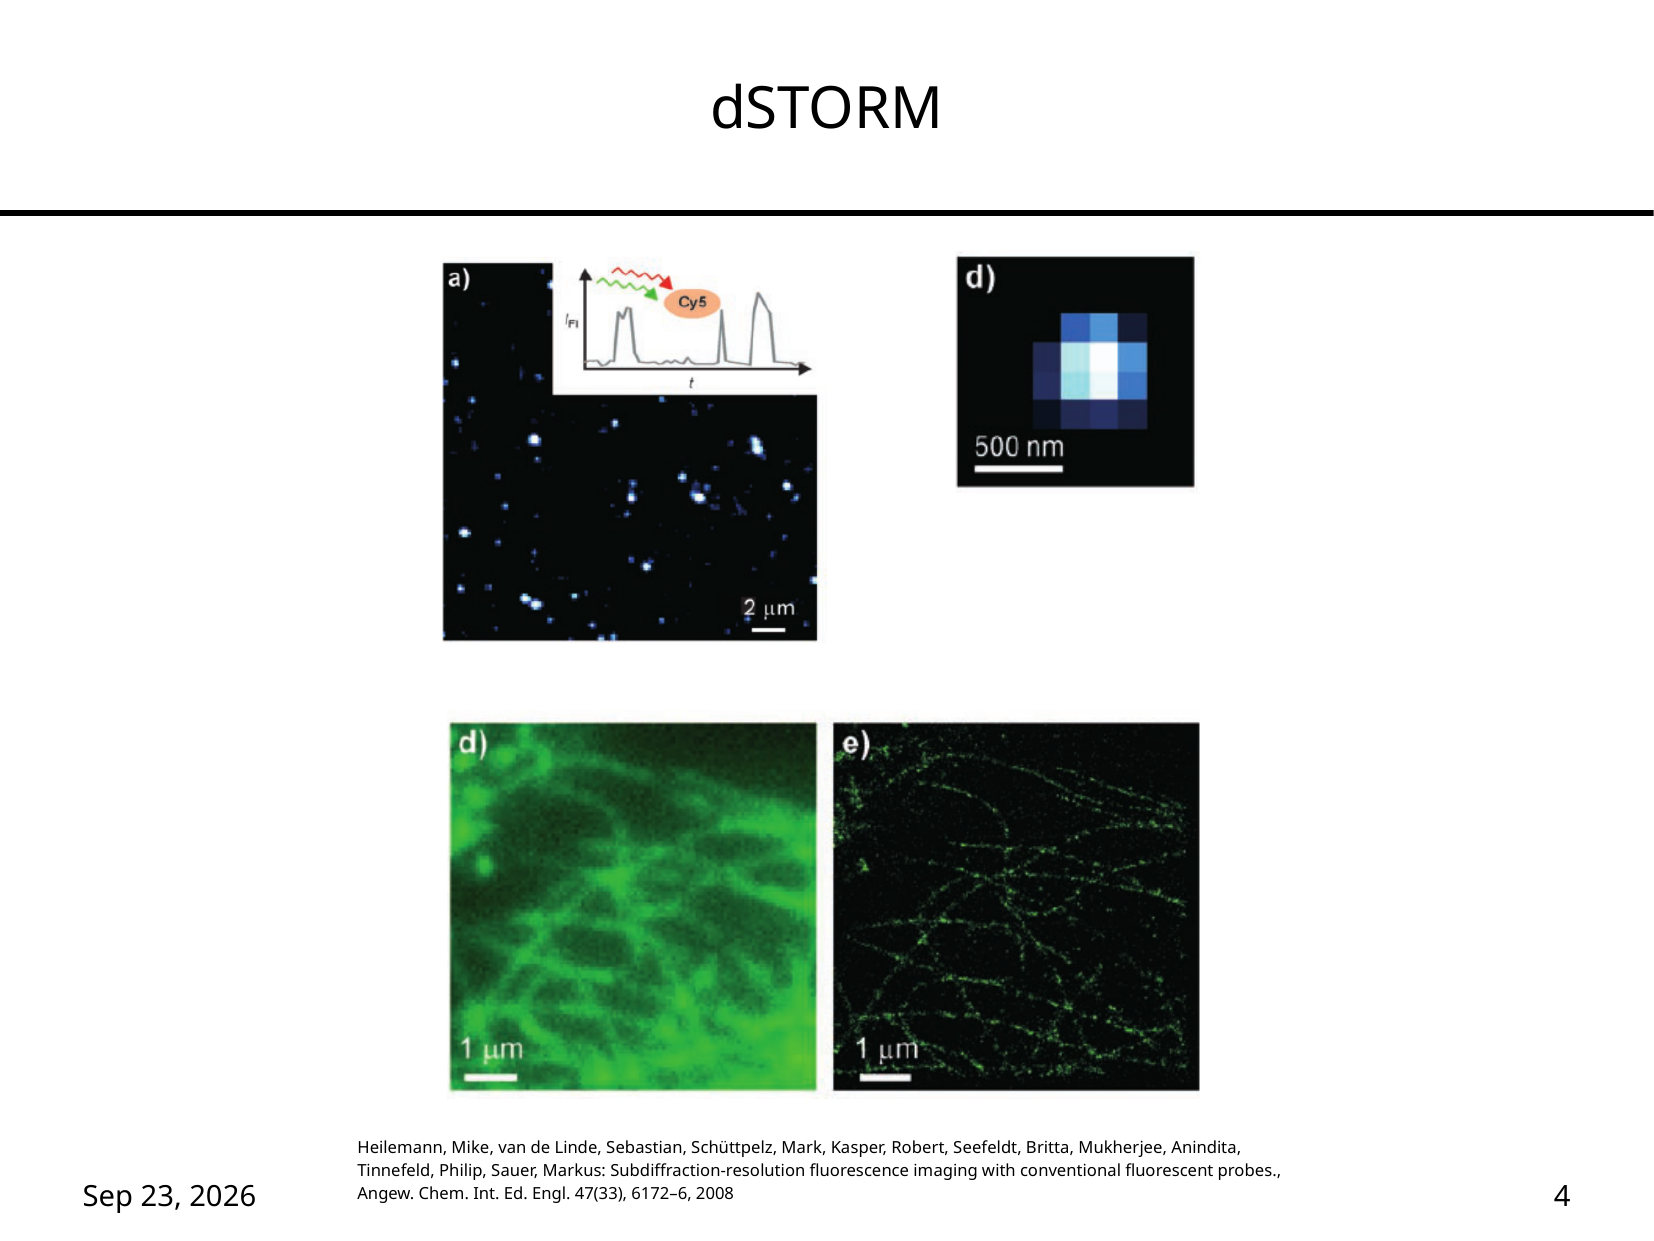

# dSTORM
Heilemann, Mike, van de Linde, Sebastian, Schüttpelz, Mark, Kasper, Robert, Seefeldt, Britta, Mukherjee, Anindita, Tinnefeld, Philip, Sauer, Markus: Subdiffraction-resolution fluorescence imaging with conventional fluorescent probes., Angew. Chem. Int. Ed. Engl. 47(33), 6172–6, 2008
4